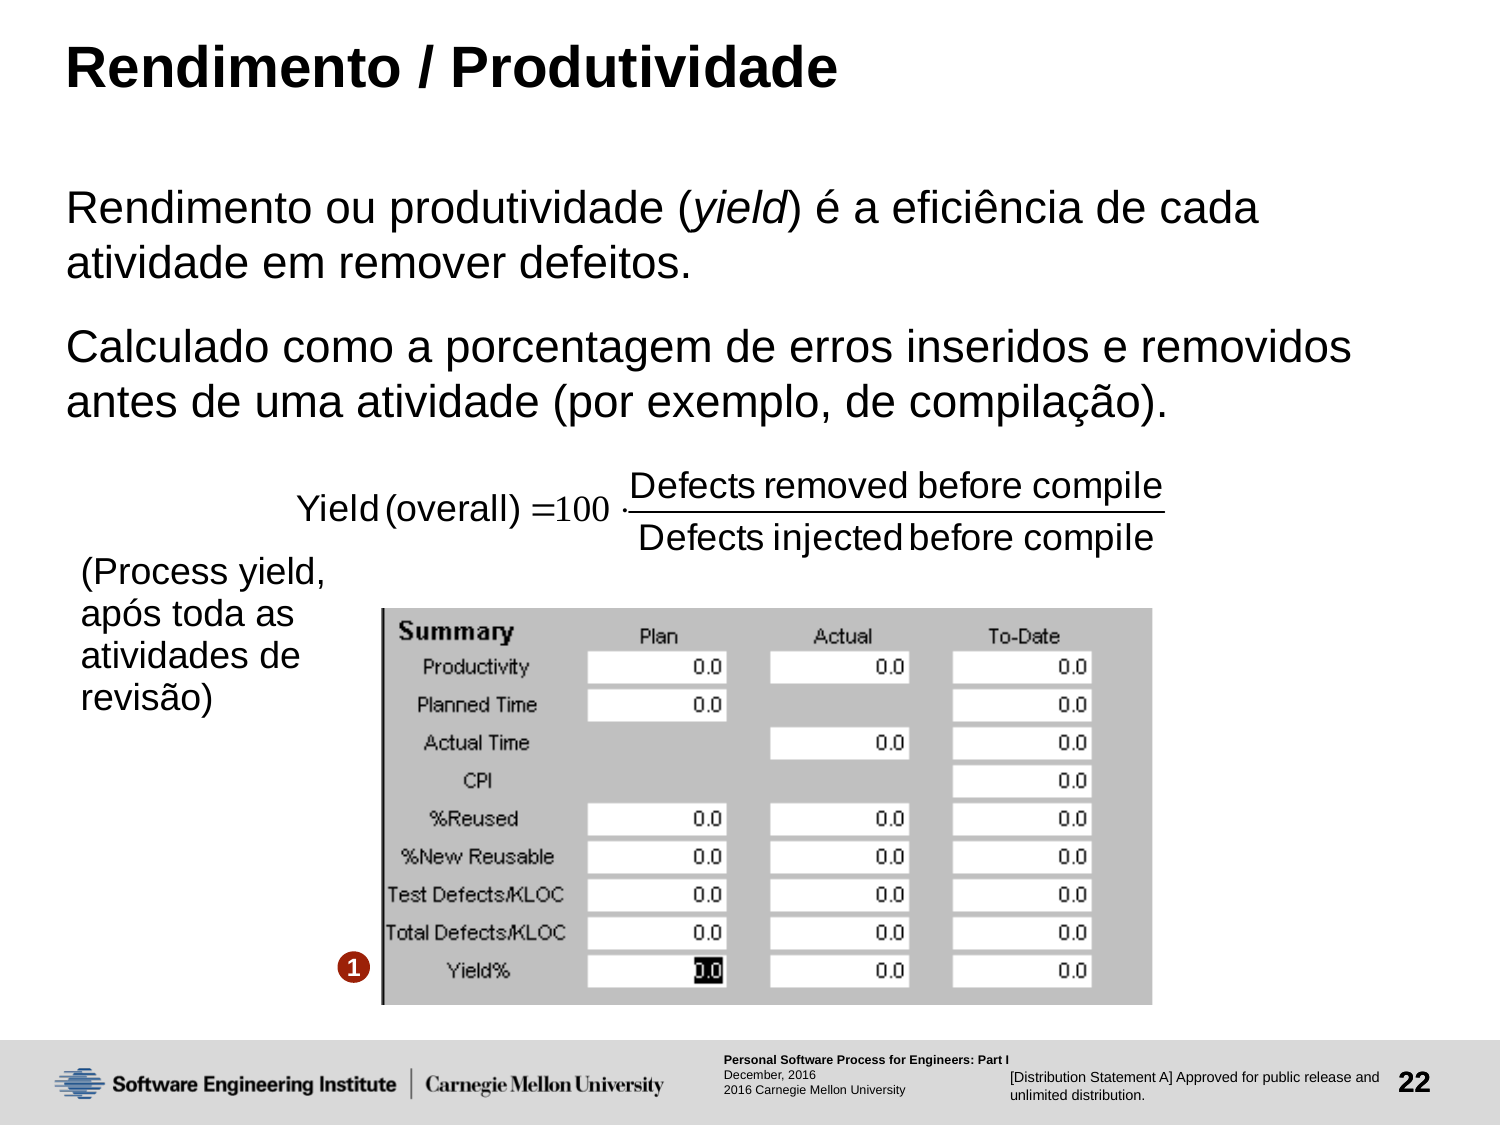

# Rendimento / Produtividade
Rendimento ou produtividade (yield) é a eficiência de cada atividade em remover defeitos.
Calculado como a porcentagem de erros inseridos e removidos antes de uma atividade (por exemplo, de compilação).
(Process yield, após toda as atividades de revisão)